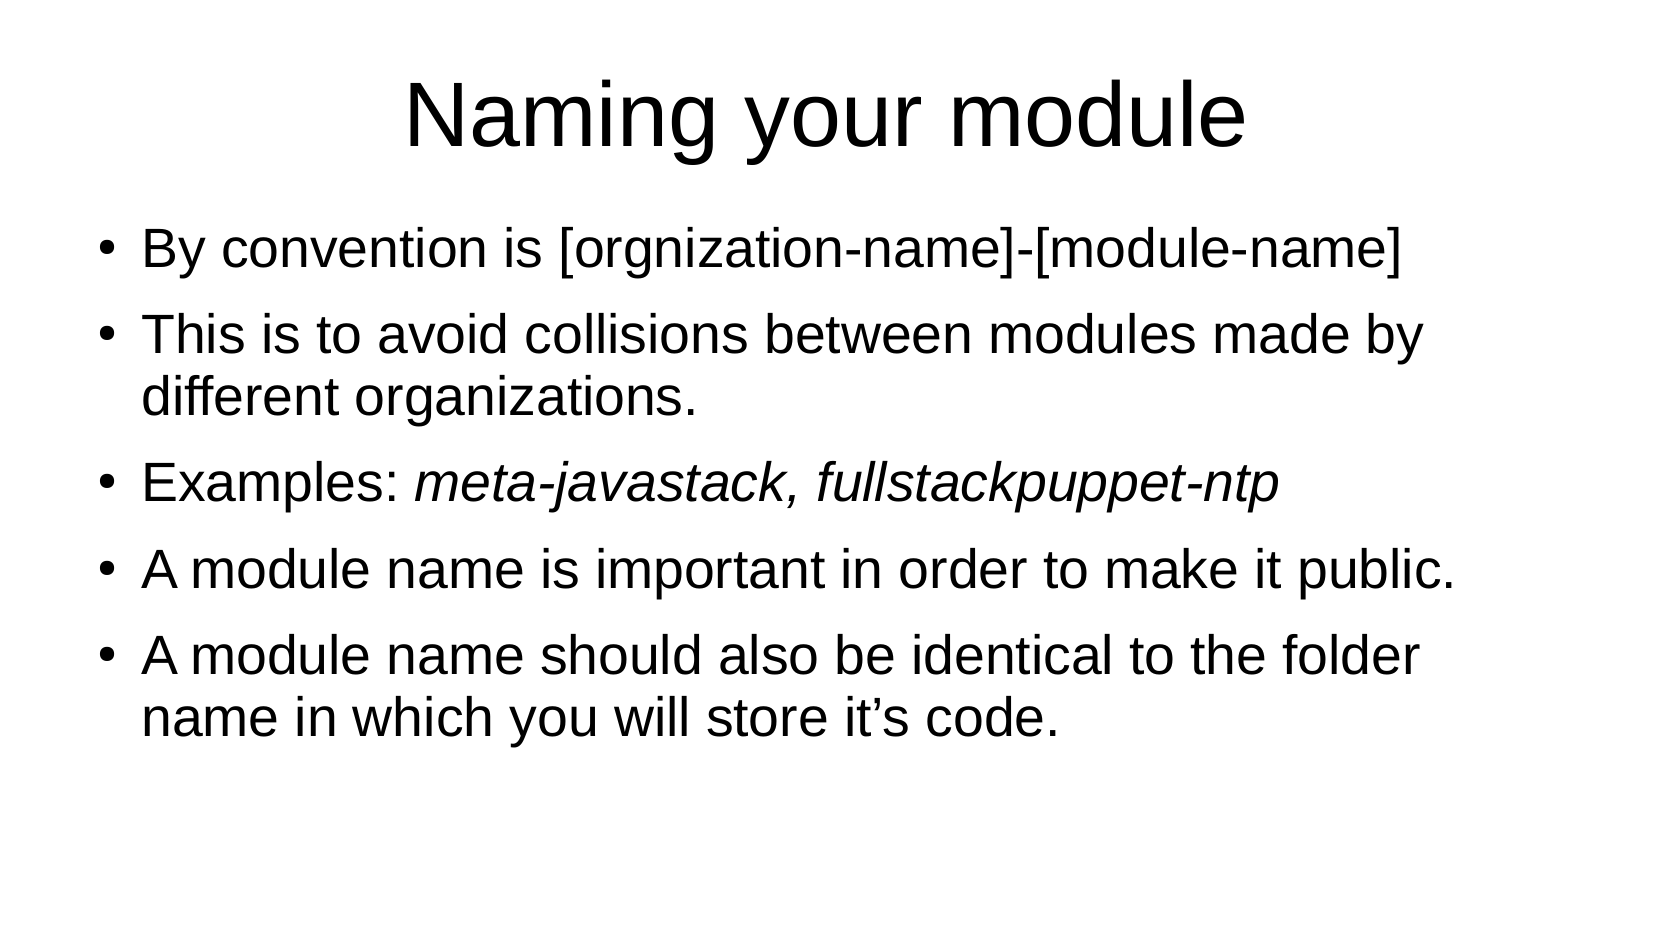

# Naming your module
By convention is [orgnization-name]-[module-name]
This is to avoid collisions between modules made by different organizations.
Examples: meta-javastack, fullstackpuppet-ntp
A module name is important in order to make it public.
A module name should also be identical to the folder name in which you will store it’s code.